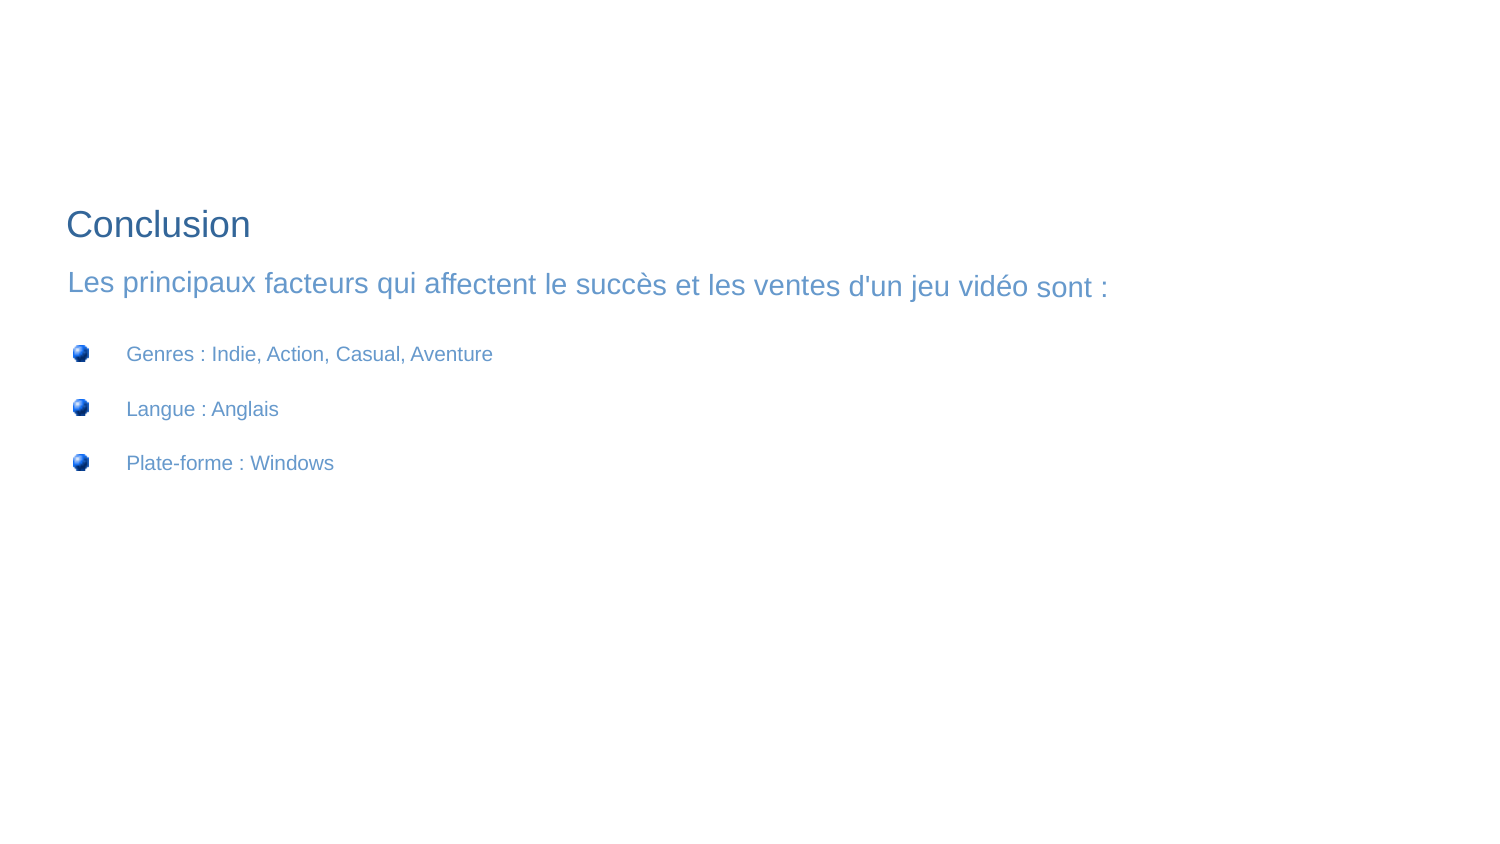

# Conclusion
Les principaux facteurs qui affectent le succès et les ventes d'un jeu vidéo sont :
Genres : Indie, Action, Casual, Aventure
Langue : Anglais
Plate-forme : Windows